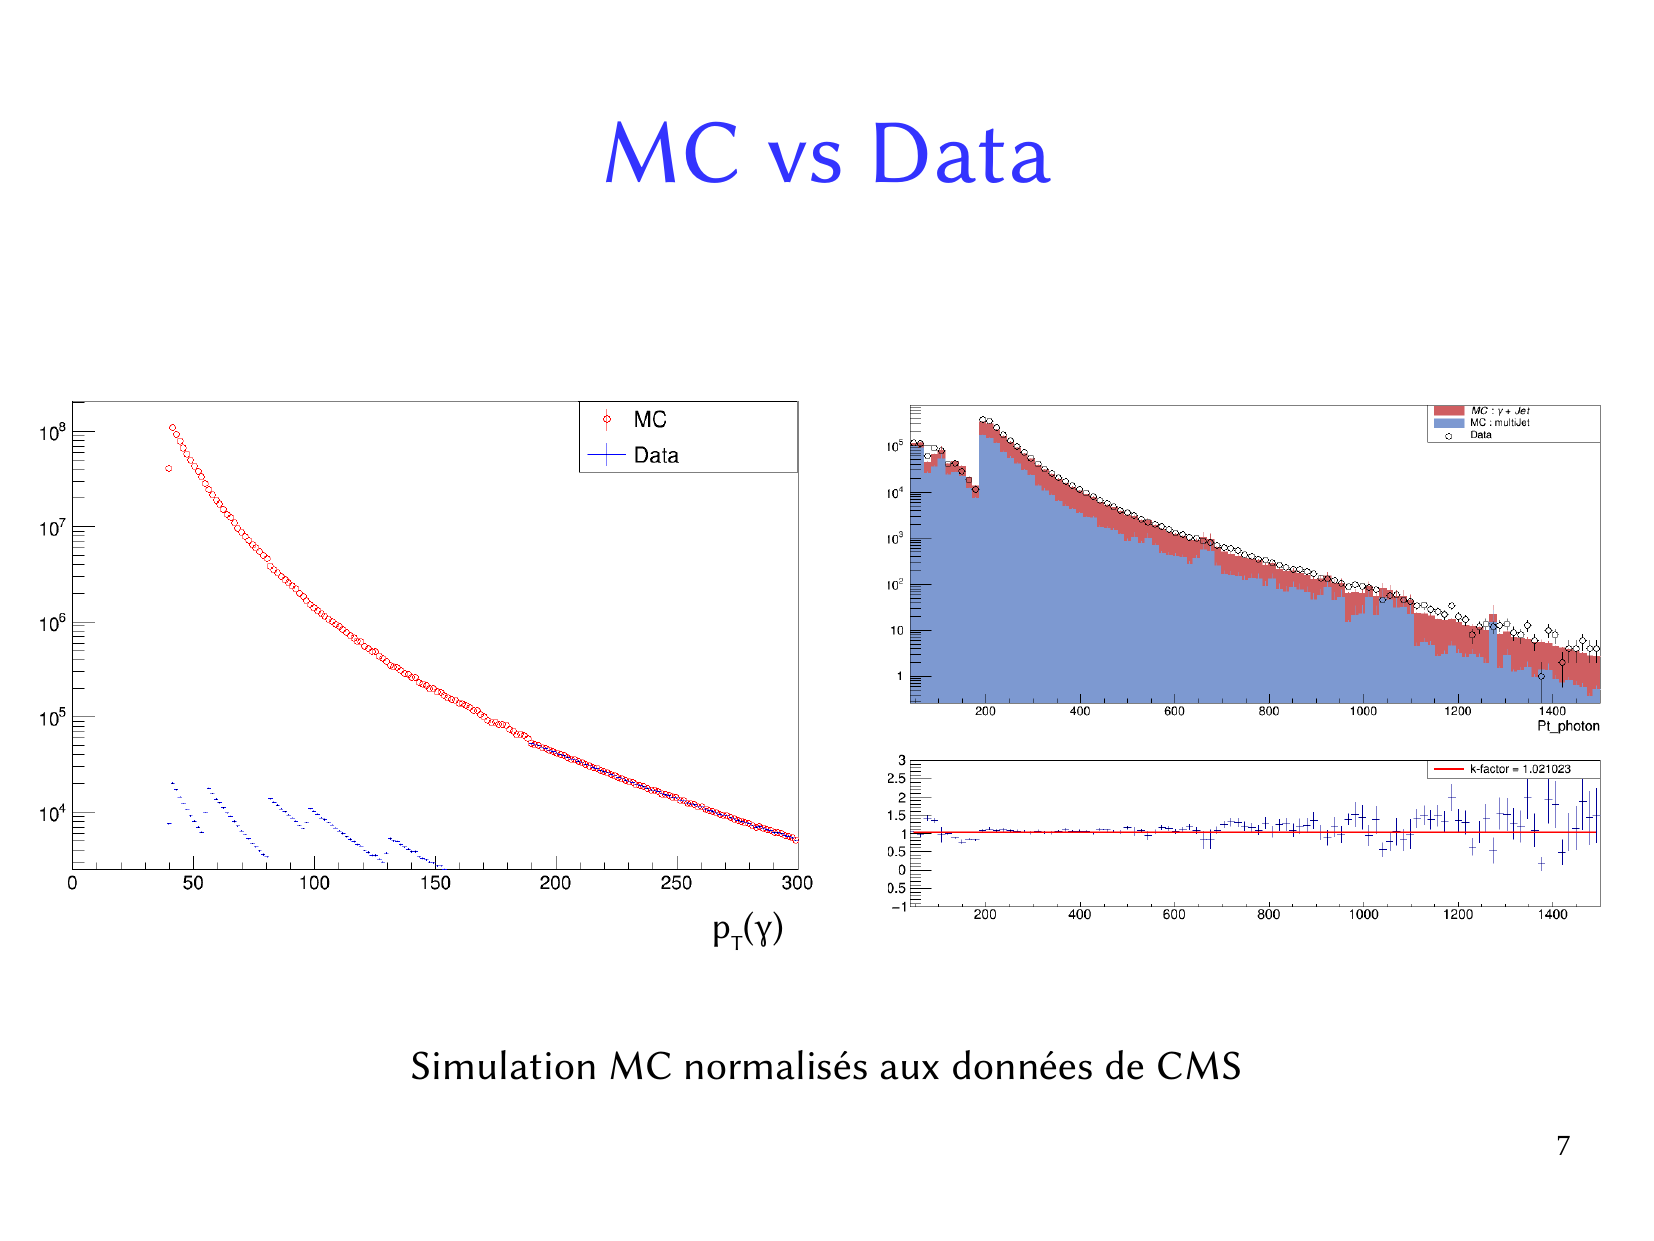

# MC vs Data
pT(γ)
Simulation MC normalisés aux données de CMS
7